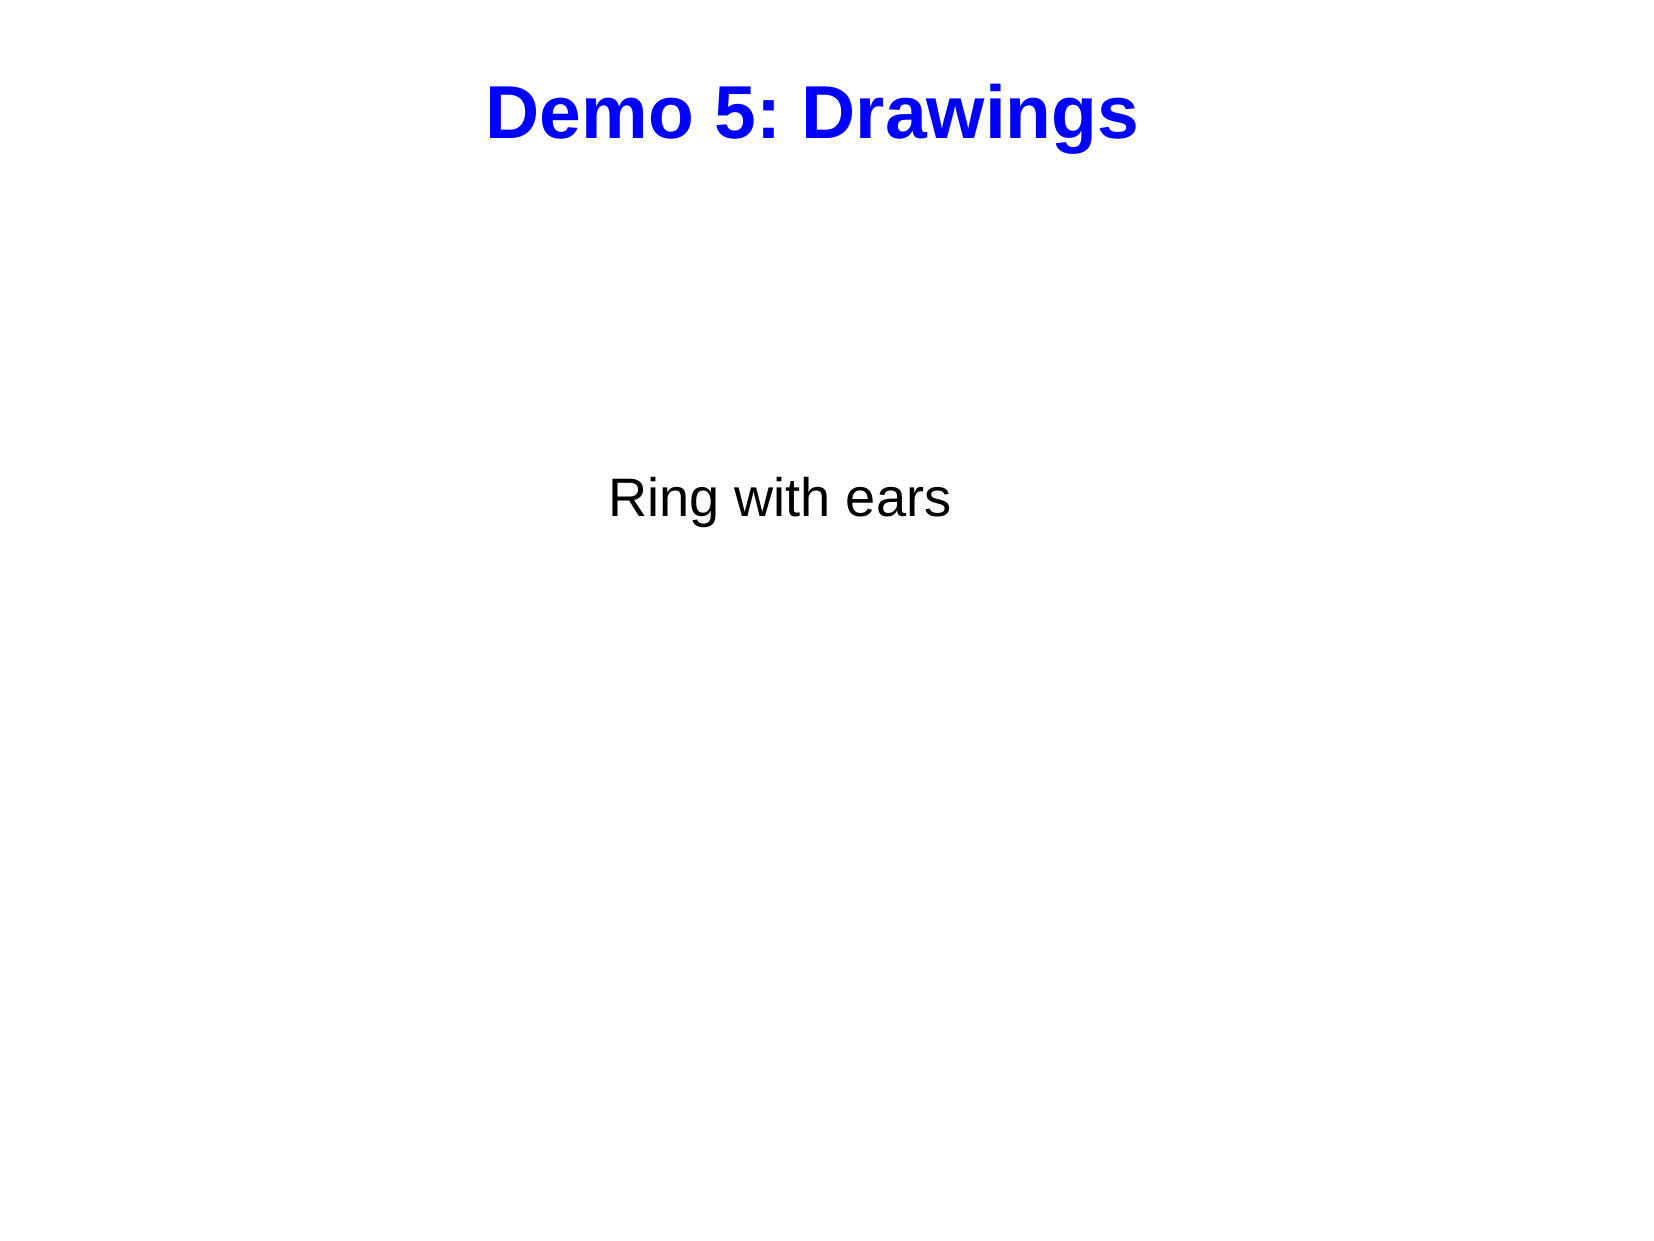

Demo 5: Drawings
# Ring with ears